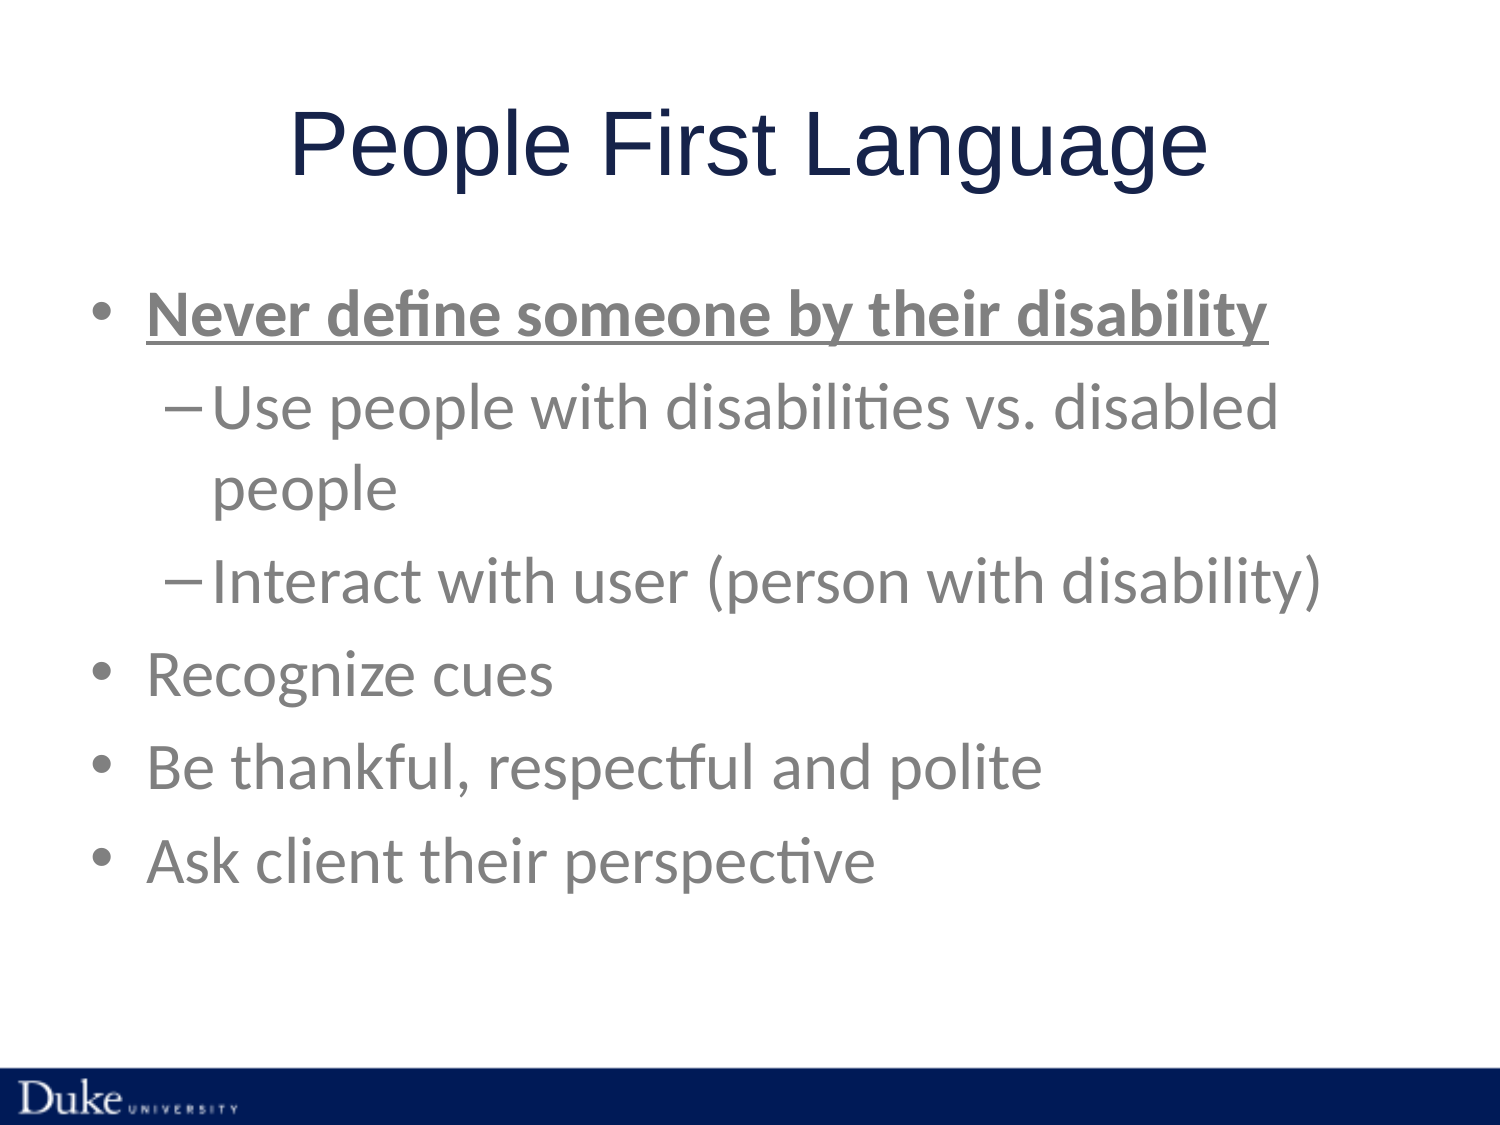

# People First Language
Never define someone by their disability
Use people with disabilities vs. disabled people
Interact with user (person with disability)
Recognize cues
Be thankful, respectful and polite
Ask client their perspective